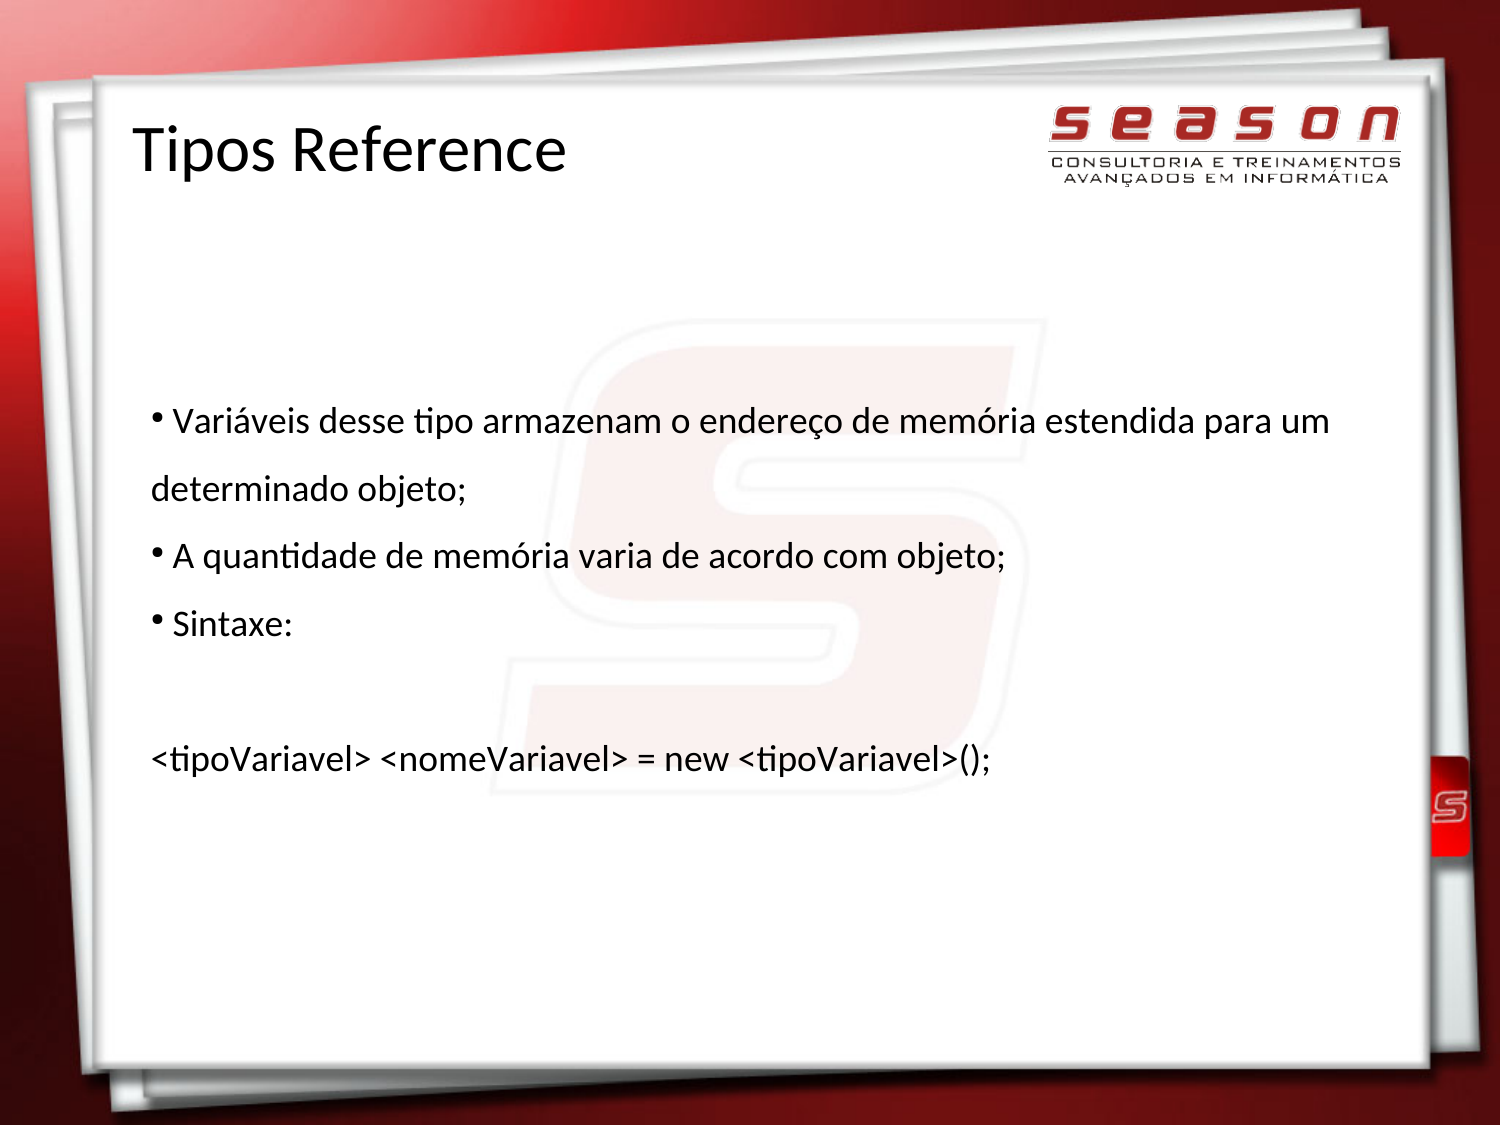

# Tipos Reference
 Variáveis desse tipo armazenam o endereço de memória estendida para um determinado objeto;
 A quantidade de memória varia de acordo com objeto;
 Sintaxe:
<tipoVariavel> <nomeVariavel> = new <tipoVariavel>();